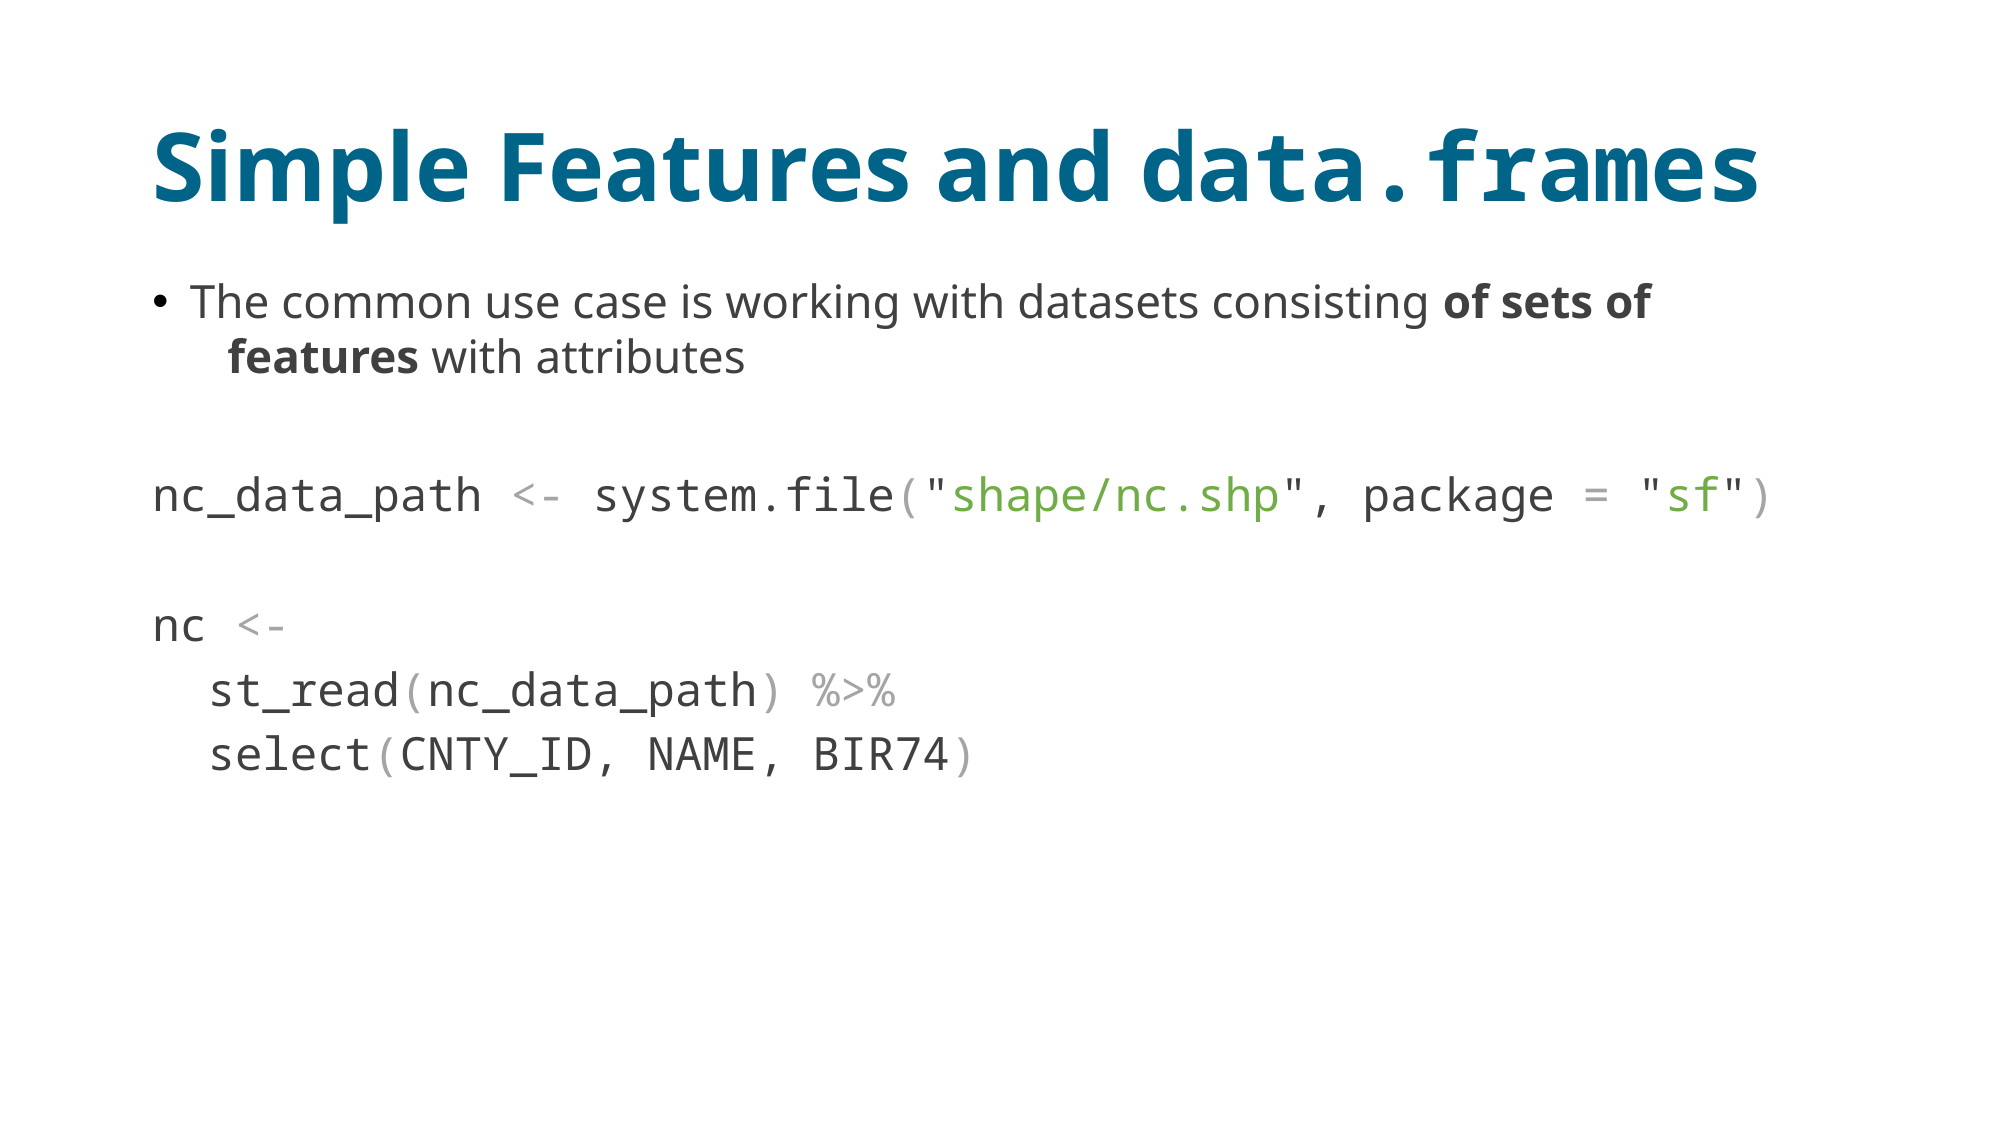

# Simple Features and data.frames
The common use case is working with datasets consisting of sets of features with attributes
nc_data_path <- system.file("shape/nc.shp", package = "sf")
nc <-
 st_read(nc_data_path) %>%
 select(CNTY_ID, NAME, BIR74)